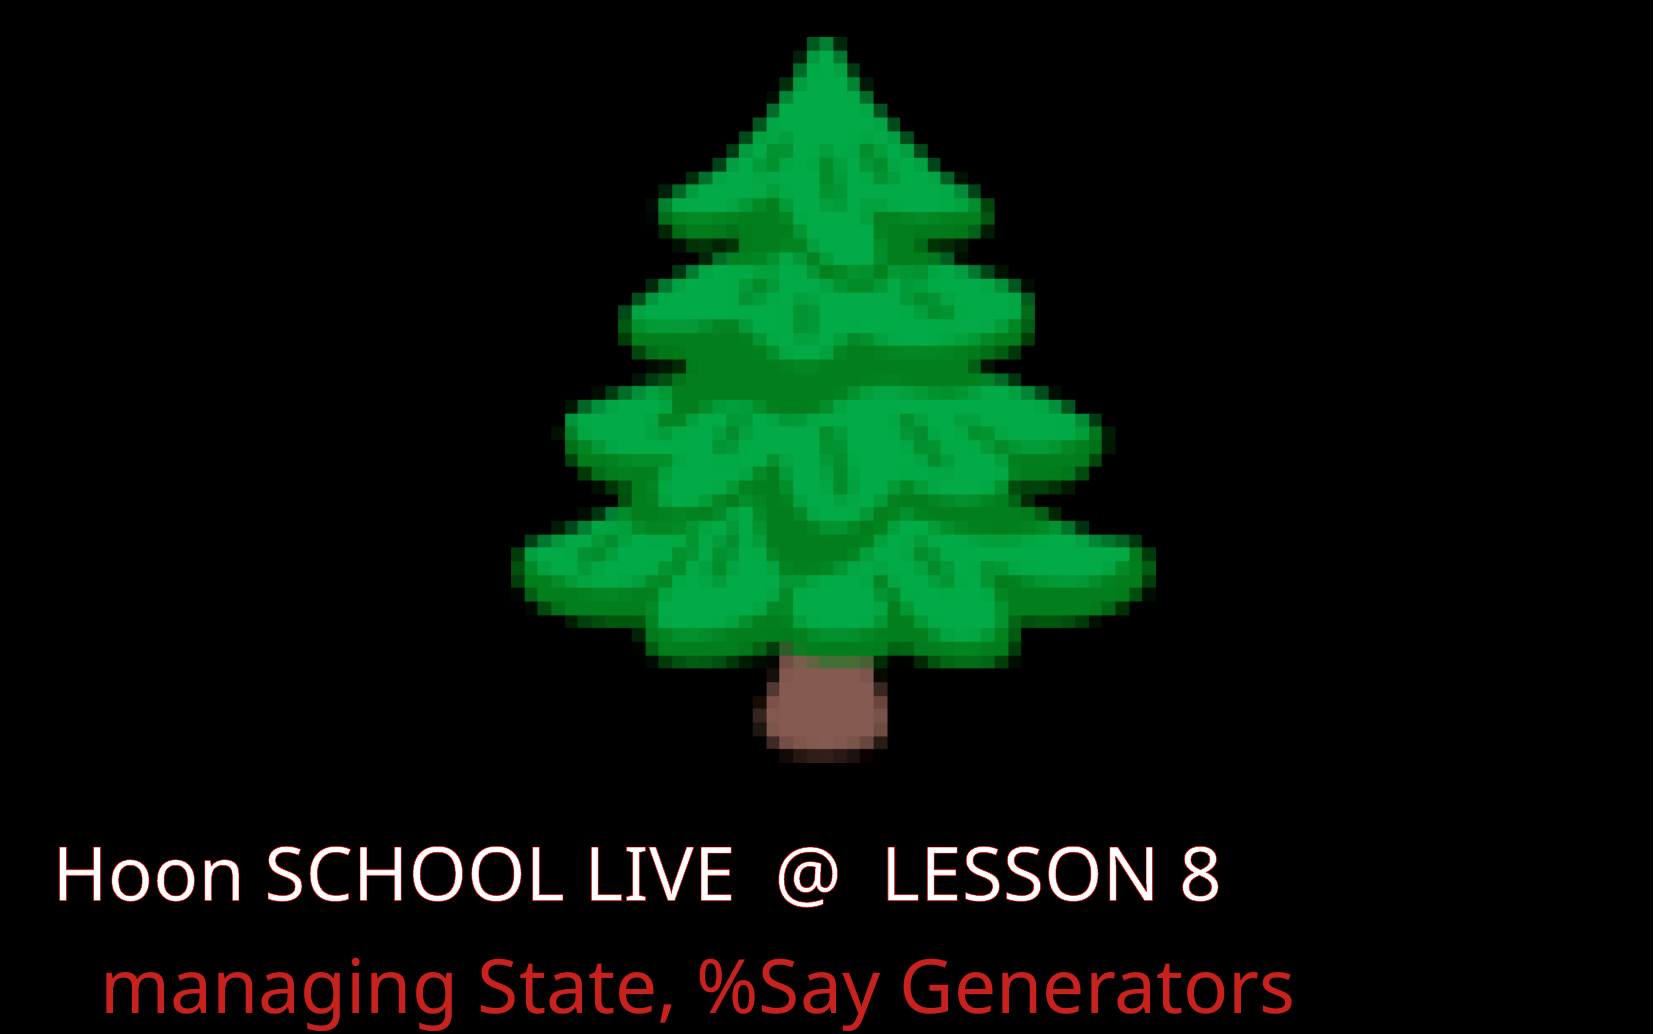

Hoon SCHOOL LIVE @ LESSON 8
Amanaging State, %Say Generators